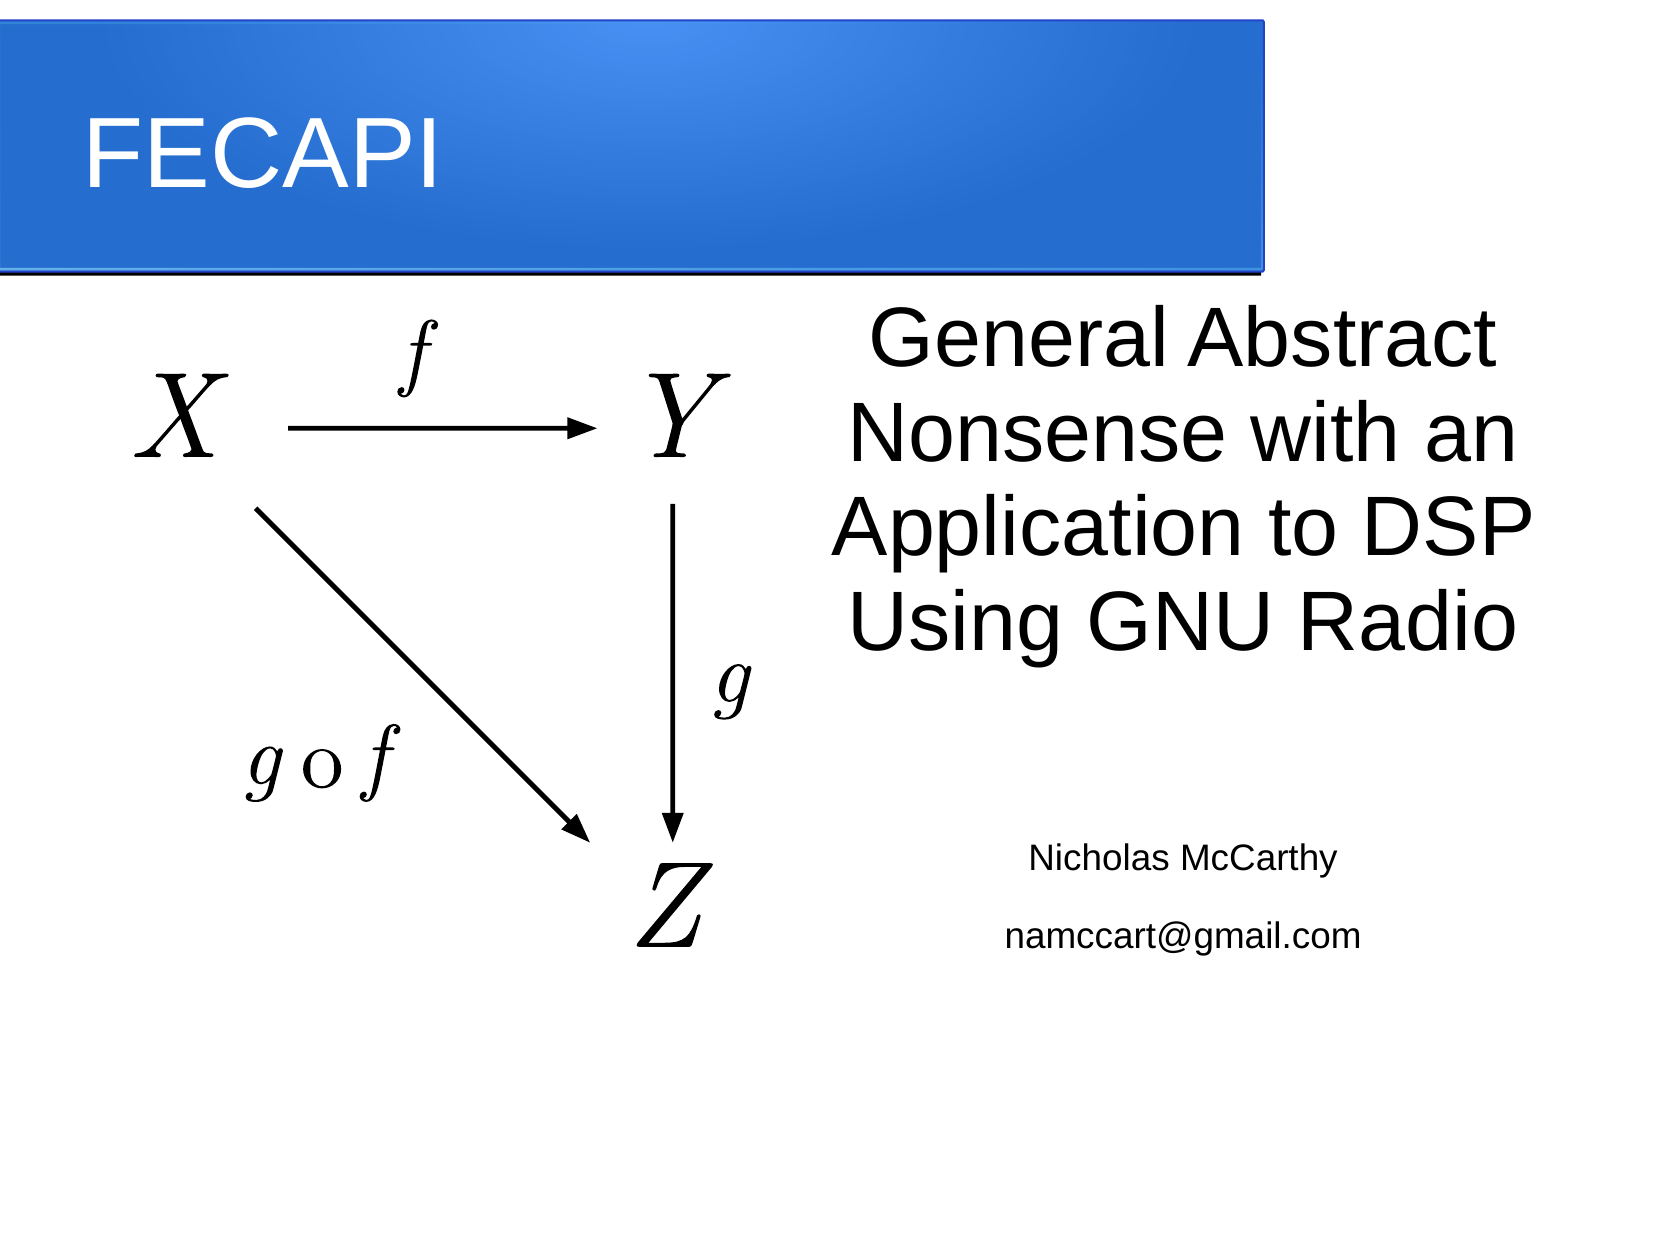

# FECAPI
General Abstract Nonsense with an Application to DSP Using GNU Radio
Nicholas McCarthy
namccart@gmail.com